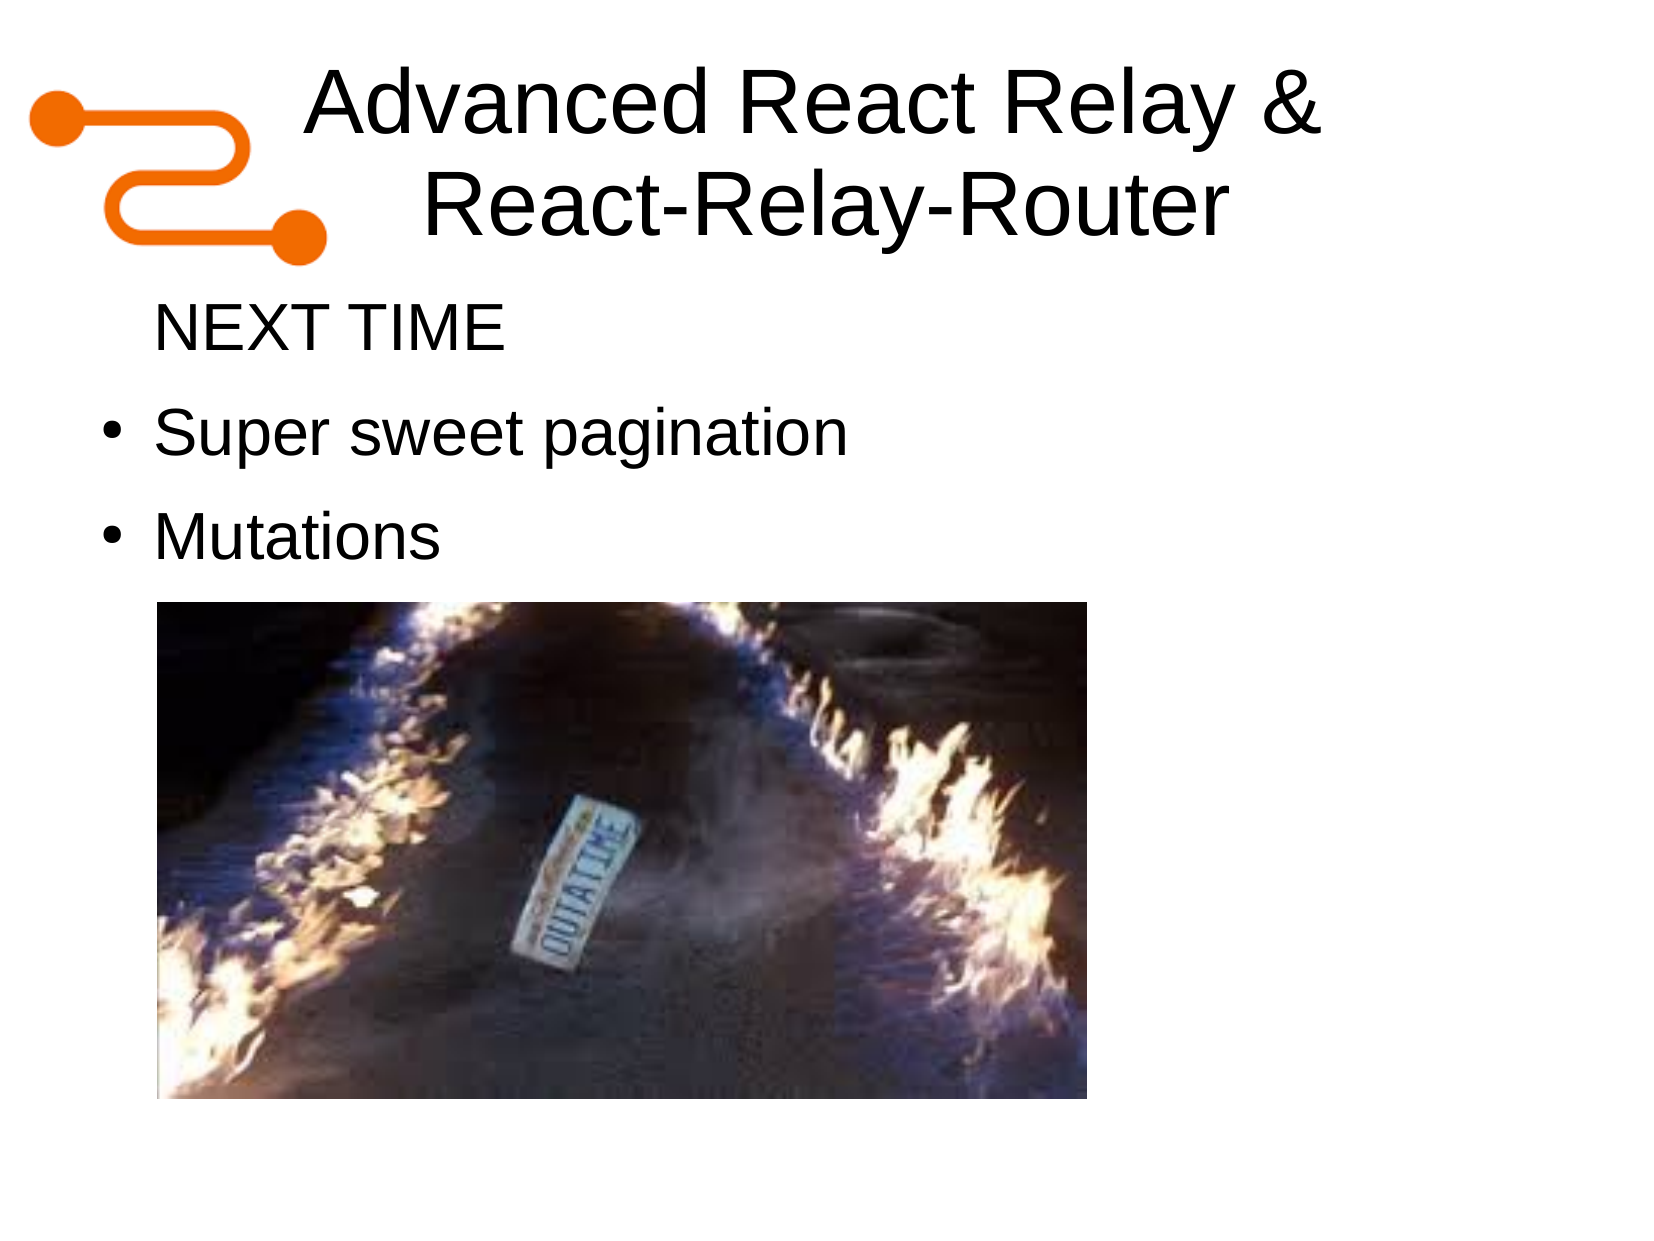

# Advanced React Relay & React-Relay-Router
NEXT TIME
Super sweet pagination
Mutations